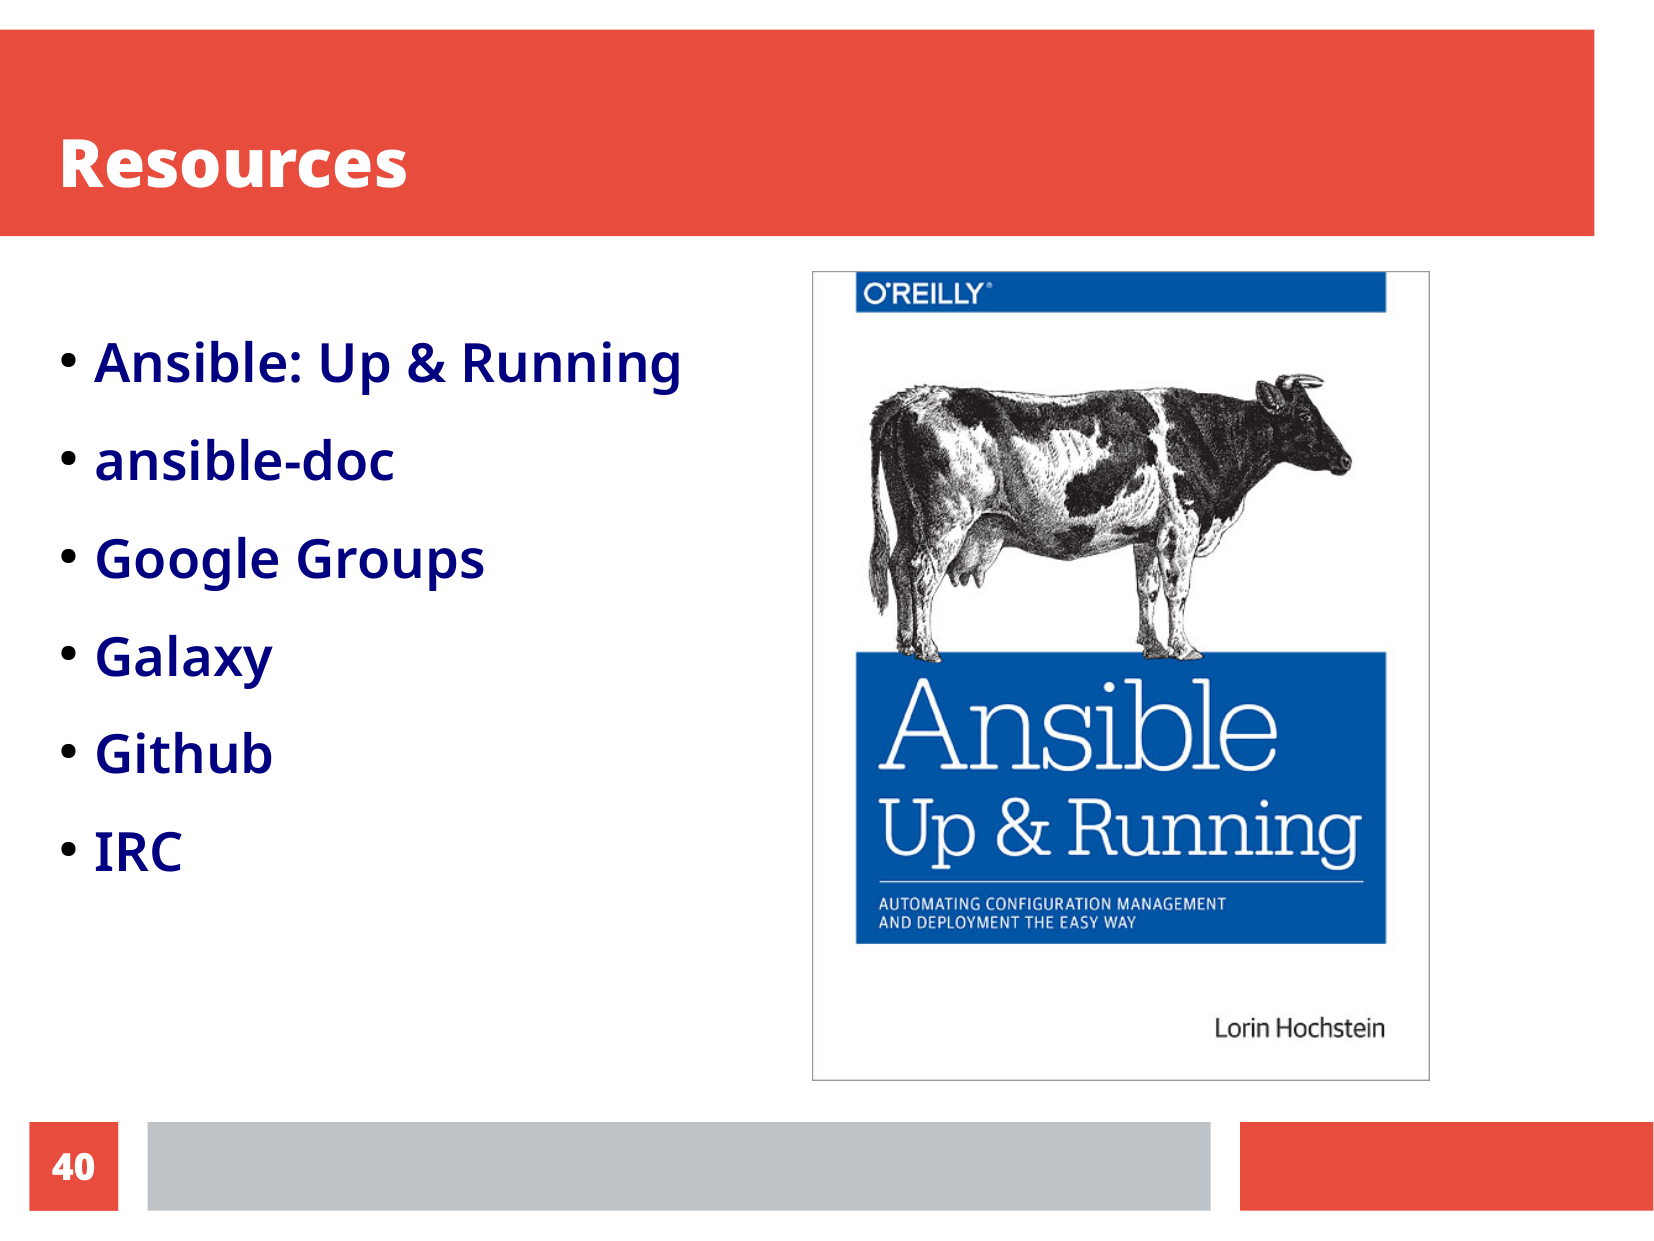

# Resources
Ansible: Up & Running
ansible-doc
Google Groups
Galaxy
Github
IRC
40